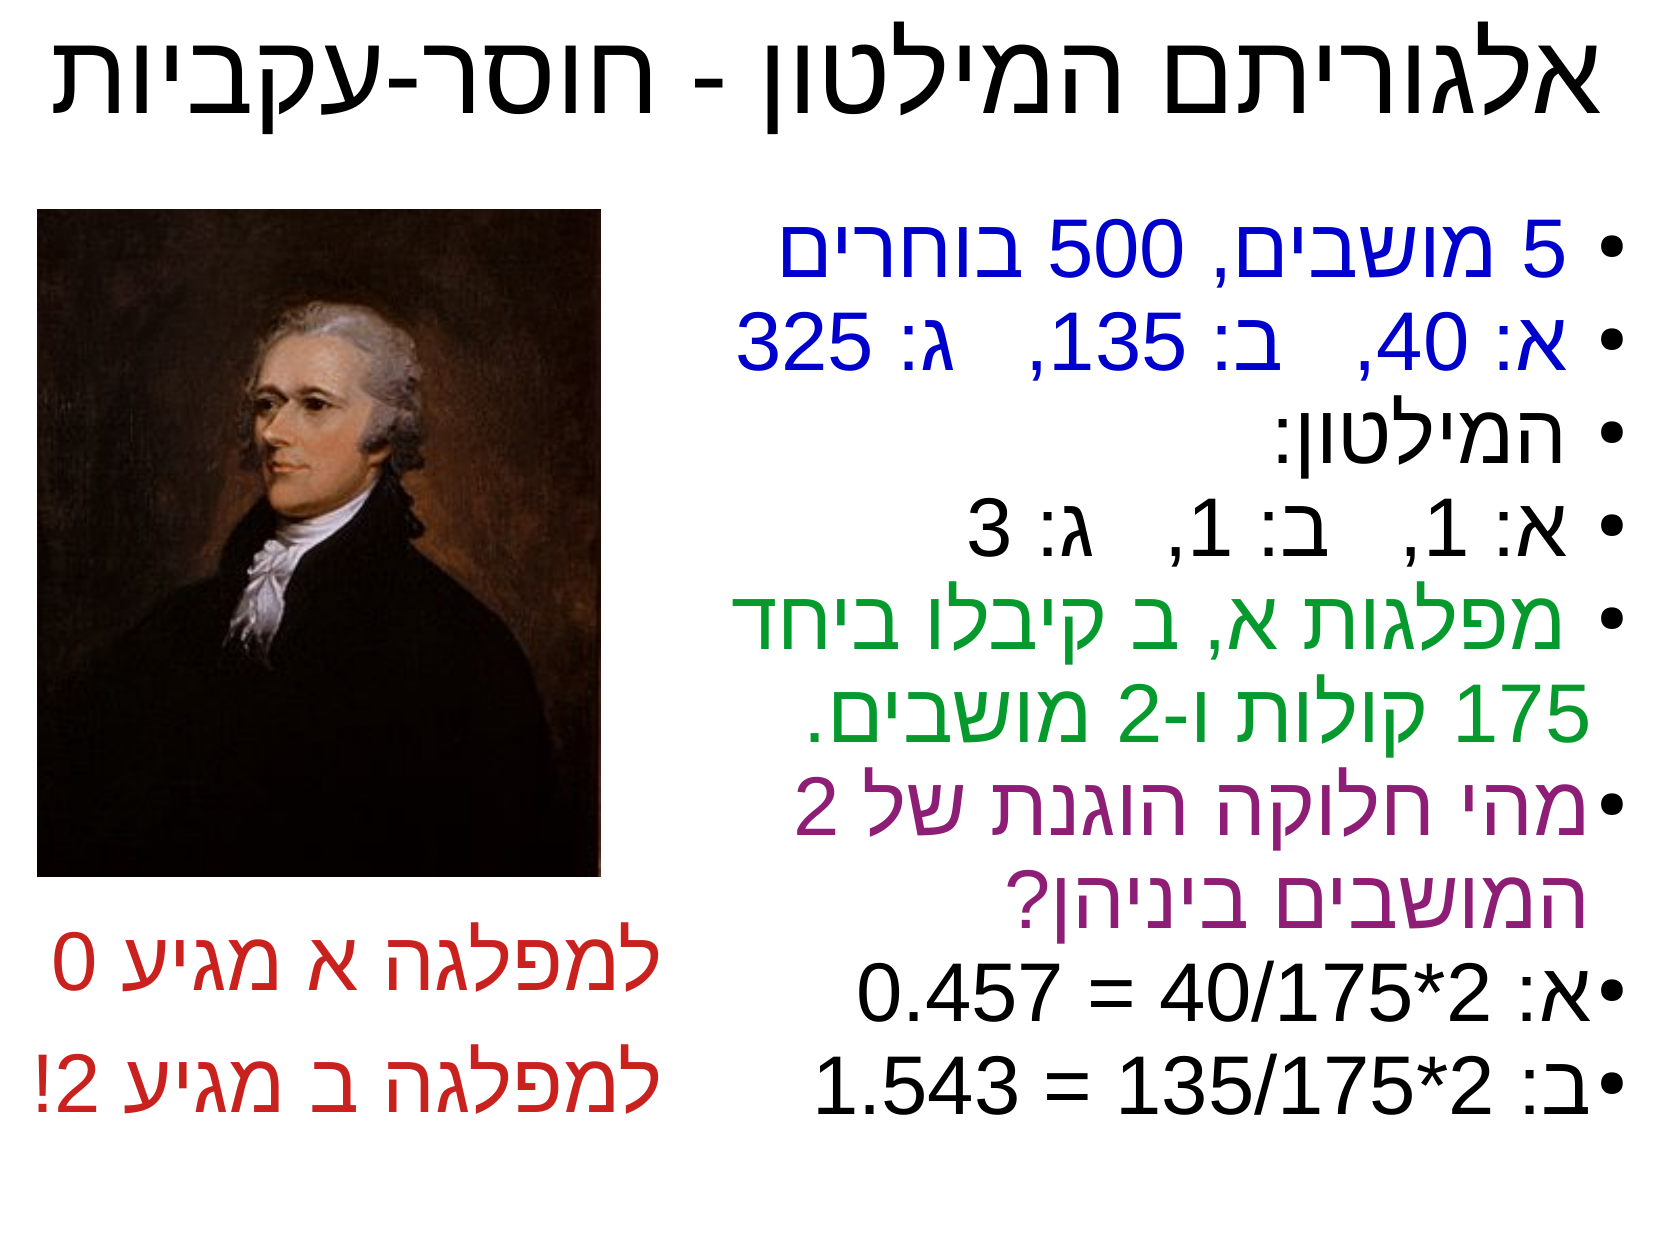

# אלגוריתם המילטון - חוסר-עקביות
 5 מושבים, 500 בוחרים
 א: 40, ב: 135, ג: 325
 המילטון:
 א: 1, ב: 1, ג: 3
 מפלגות א, ב קיבלו ביחד
175 קולות ו-2 מושבים.
מהי חלוקה הוגנת של 2 המושבים ביניהן?
א: 2*40/175 = 0.457
ב: 2*135/175 = 1.543
למפלגה א מגיע 0
למפלגה ב מגיע 2!